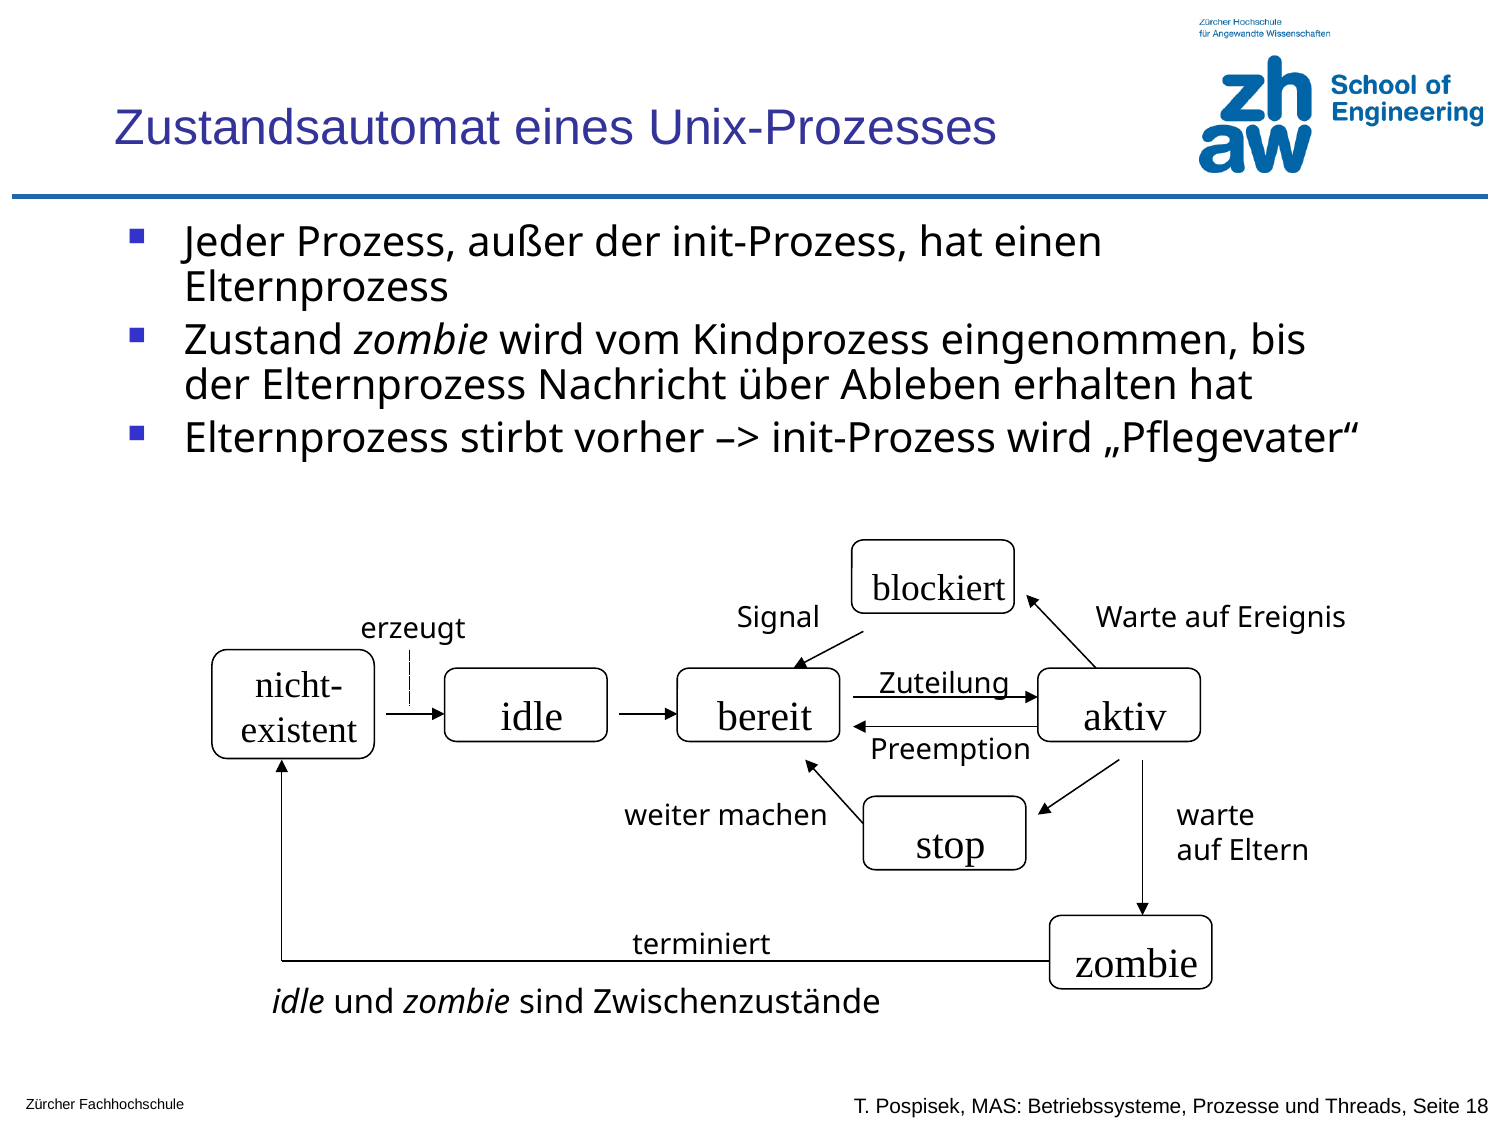

# Zustandsautomat eines Unix-Prozesses
Jeder Prozess, außer der init-Prozess, hat einen Elternprozess
Zustand zombie wird vom Kindprozess eingenommen, bis der Elternprozess Nachricht über Ableben erhalten hat
Elternprozess stirbt vorher –> init-Prozess wird „Pflegevater“
blockiert
Signal
Warte auf Ereignis
erzeugt
nicht-
existent
Zuteilung
idle
bereit
aktiv
Preemption
weiter machen
warte
auf Eltern
stop
zombie
terminiert
idle und zombie sind Zwischenzustände